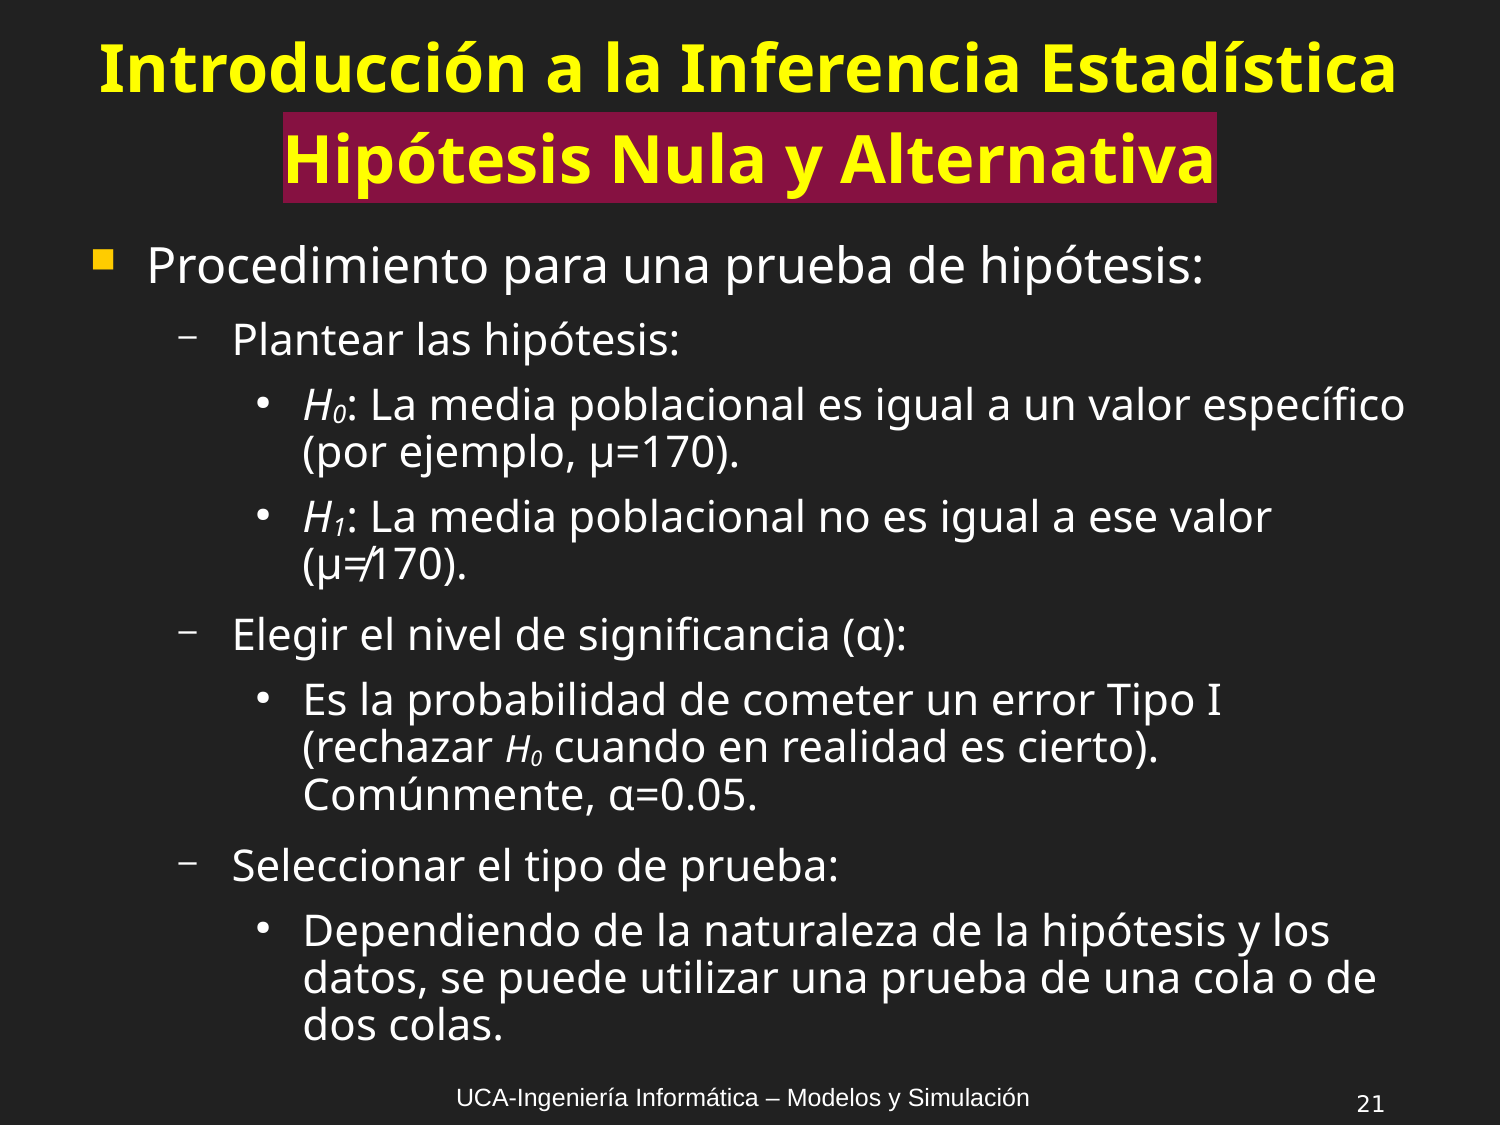

# Introducción a la Inferencia Estadística Hipótesis Nula y Alternativa
Procedimiento para una prueba de hipótesis:
Plantear las hipótesis:
H0​: La media poblacional es igual a un valor específico (por ejemplo, μ=170).
H1​: La media poblacional no es igual a ese valor (μ≠170).
Elegir el nivel de significancia (α):
Es la probabilidad de cometer un error Tipo I (rechazar H0​​ cuando en realidad es cierto). Comúnmente, α=0.05.
Seleccionar el tipo de prueba:
Dependiendo de la naturaleza de la hipótesis y los datos, se puede utilizar una prueba de una cola o de dos colas.